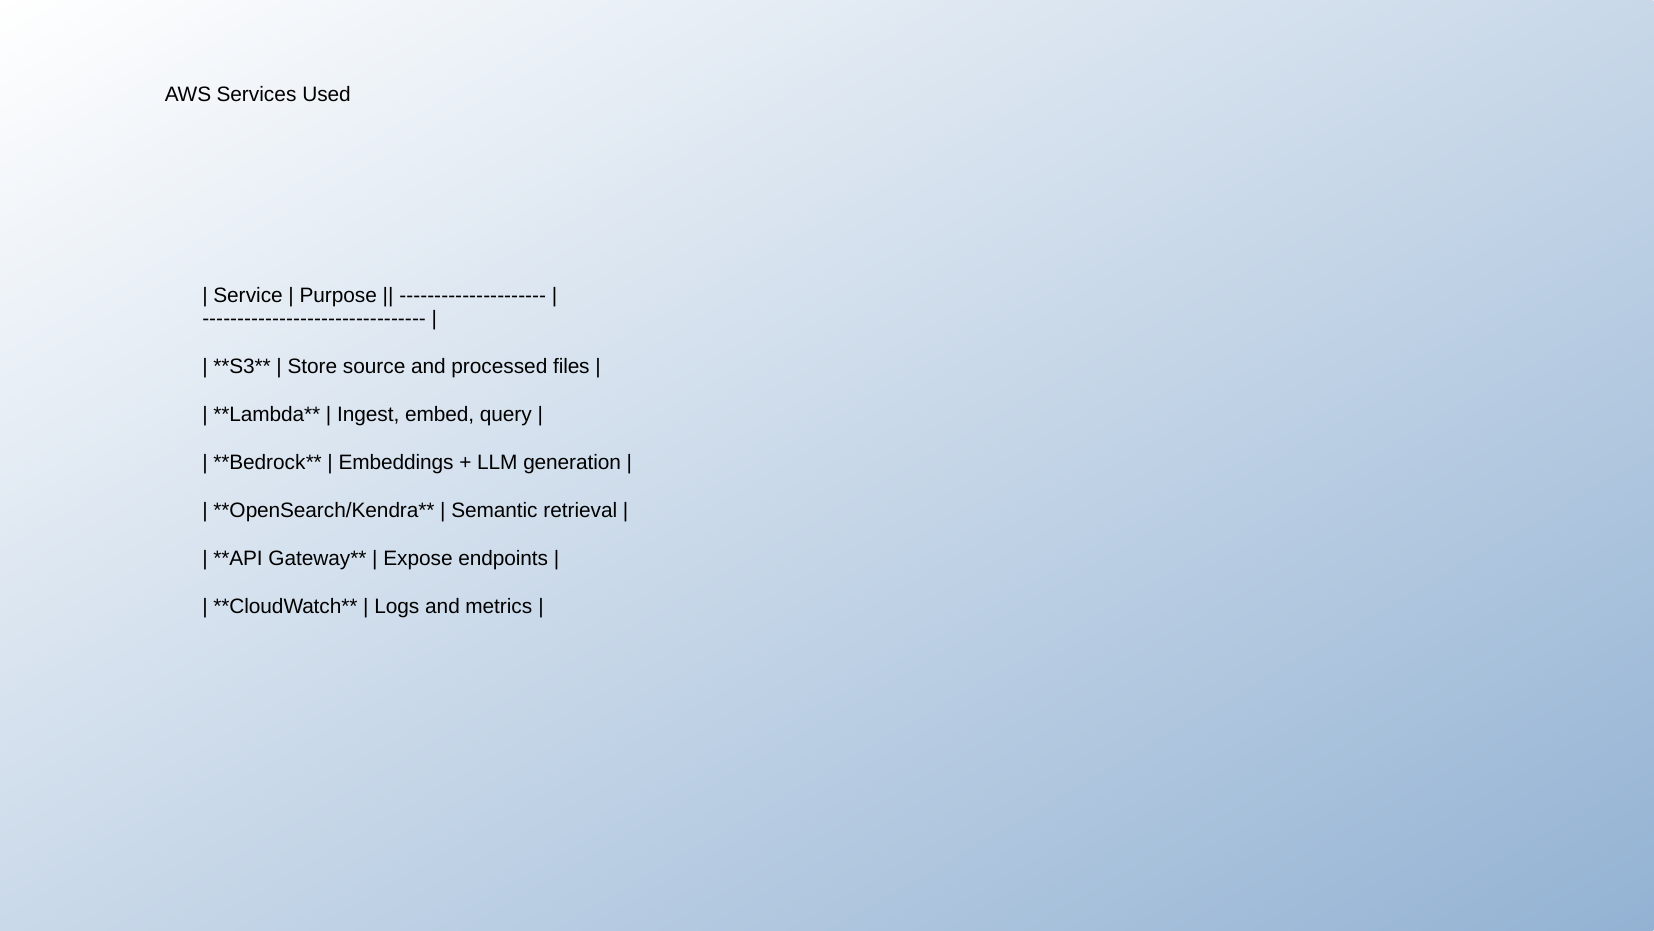

AWS Services Used
| Service | Purpose || --------------------- | -------------------------------- |
| **S3** | Store source and processed files |
| **Lambda** | Ingest, embed, query |
| **Bedrock** | Embeddings + LLM generation |
| **OpenSearch/Kendra** | Semantic retrieval |
| **API Gateway** | Expose endpoints |
| **CloudWatch** | Logs and metrics |